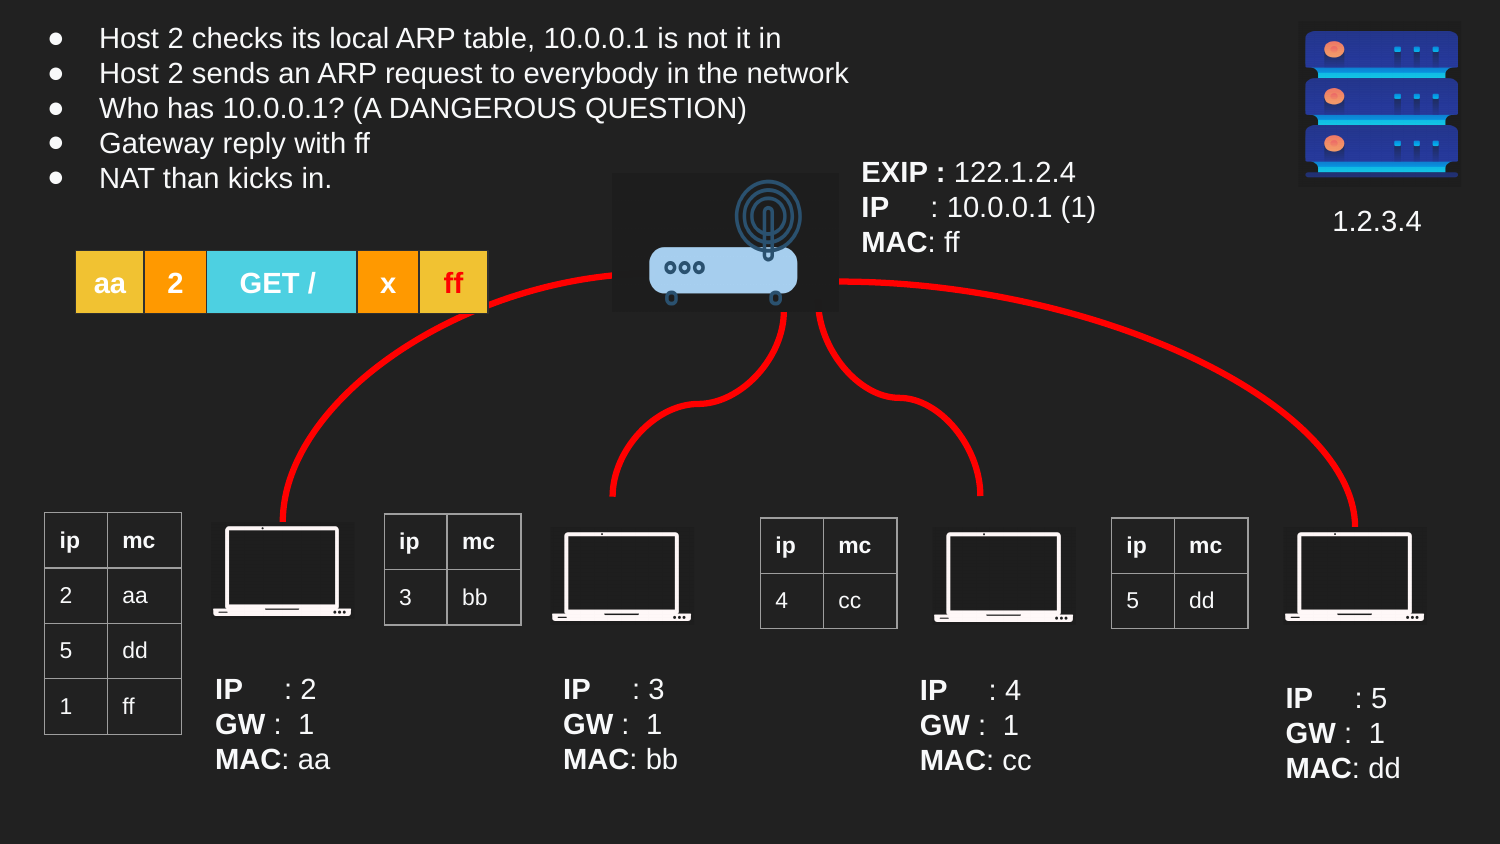

Host 2 checks its local ARP table, 10.0.0.1 is not it in
Host 2 sends an ARP request to everybody in the network
Who has 10.0.0.1? (A DANGEROUS QUESTION)
Gateway reply with ff
NAT than kicks in.
EXIP : 122.1.2.4
IP : 10.0.0.1 (1)
MAC: ff
1.2.3.4
aa
2
GET /
x
ff
| ip | mc |
| --- | --- |
| 2 | aa |
| 5 | dd |
| 1 | ff |
| ip | mc |
| --- | --- |
| 3 | bb |
| ip | mc |
| --- | --- |
| 4 | cc |
| ip | mc |
| --- | --- |
| 5 | dd |
IP : 2
GW : 1
MAC: aa
IP : 3
GW : 1
MAC: bb
IP : 4
GW : 1
MAC: cc
IP : 5
GW : 1
MAC: dd